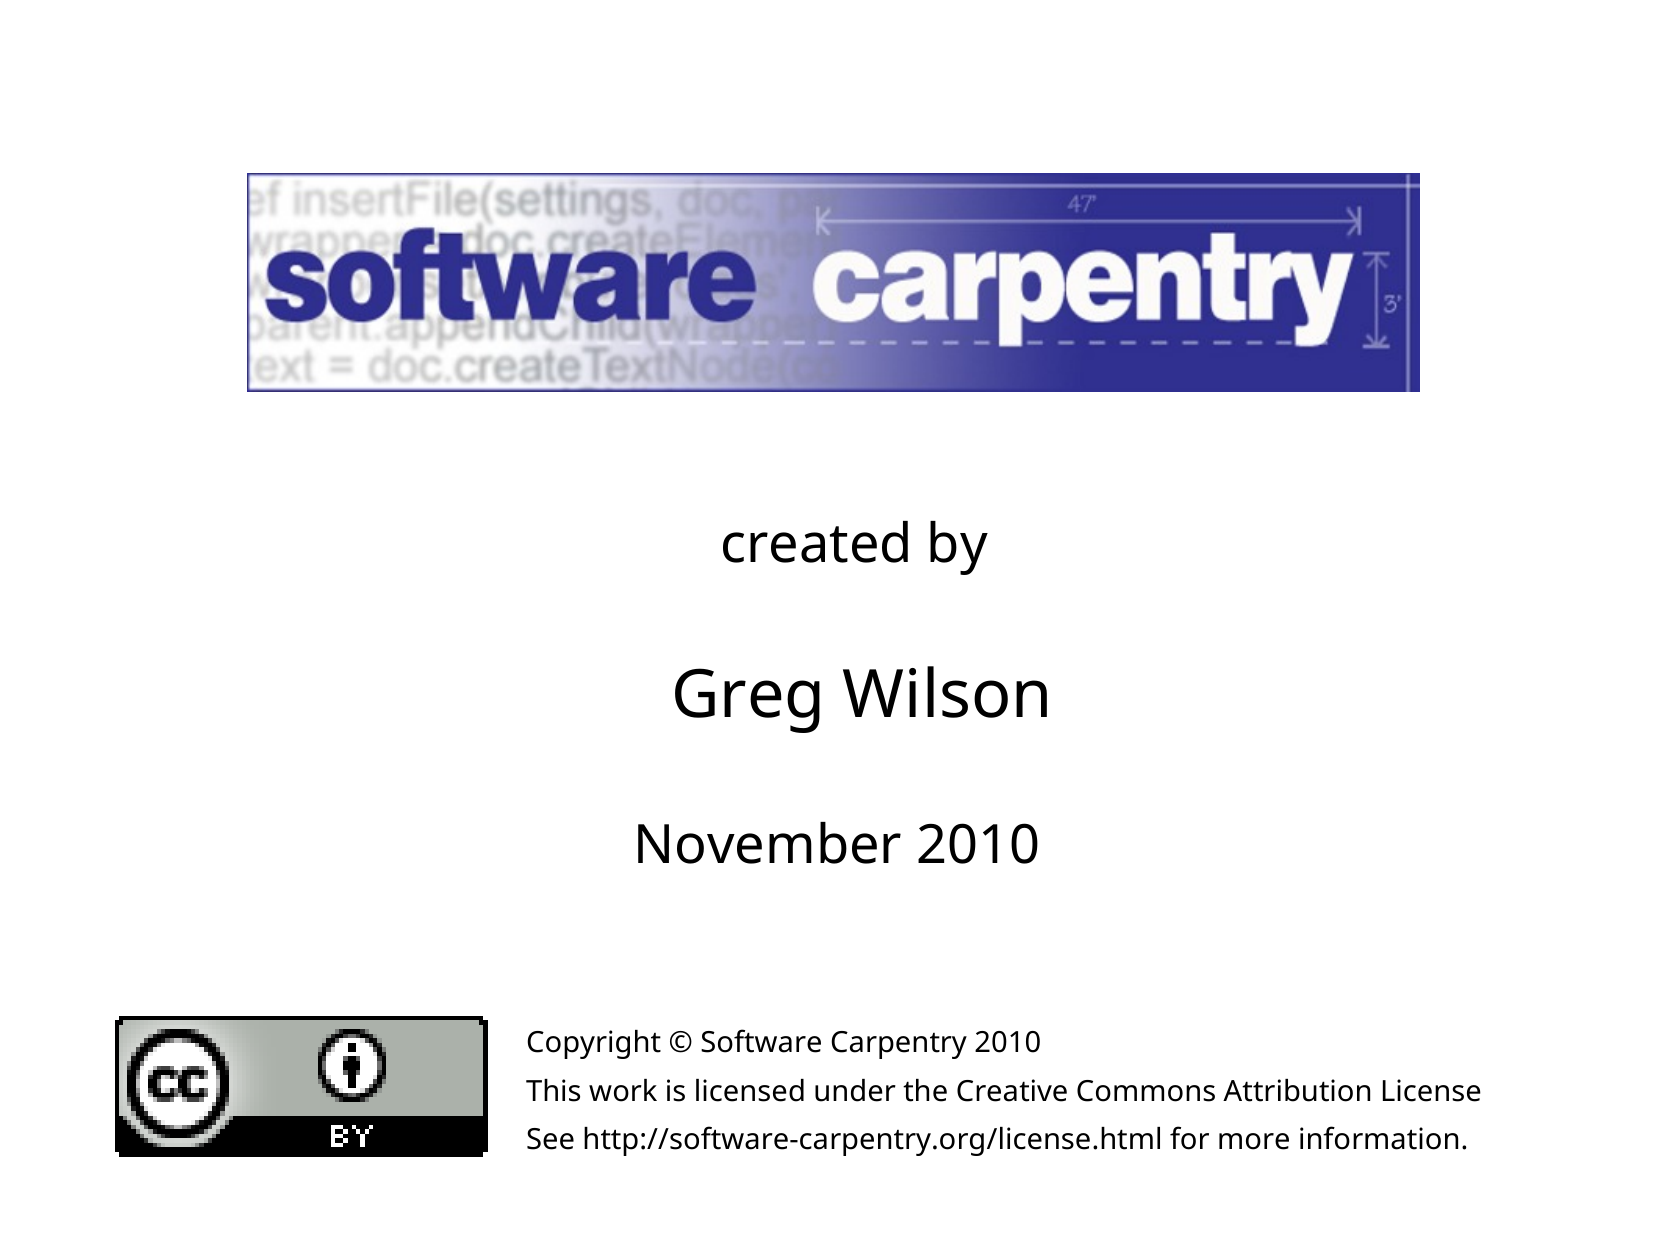

created by
Greg Wilson
November 2010
Copyright © Software Carpentry 2010
This work is licensed under the Creative Commons Attribution License
See http://software-carpentry.org/license.html for more information.